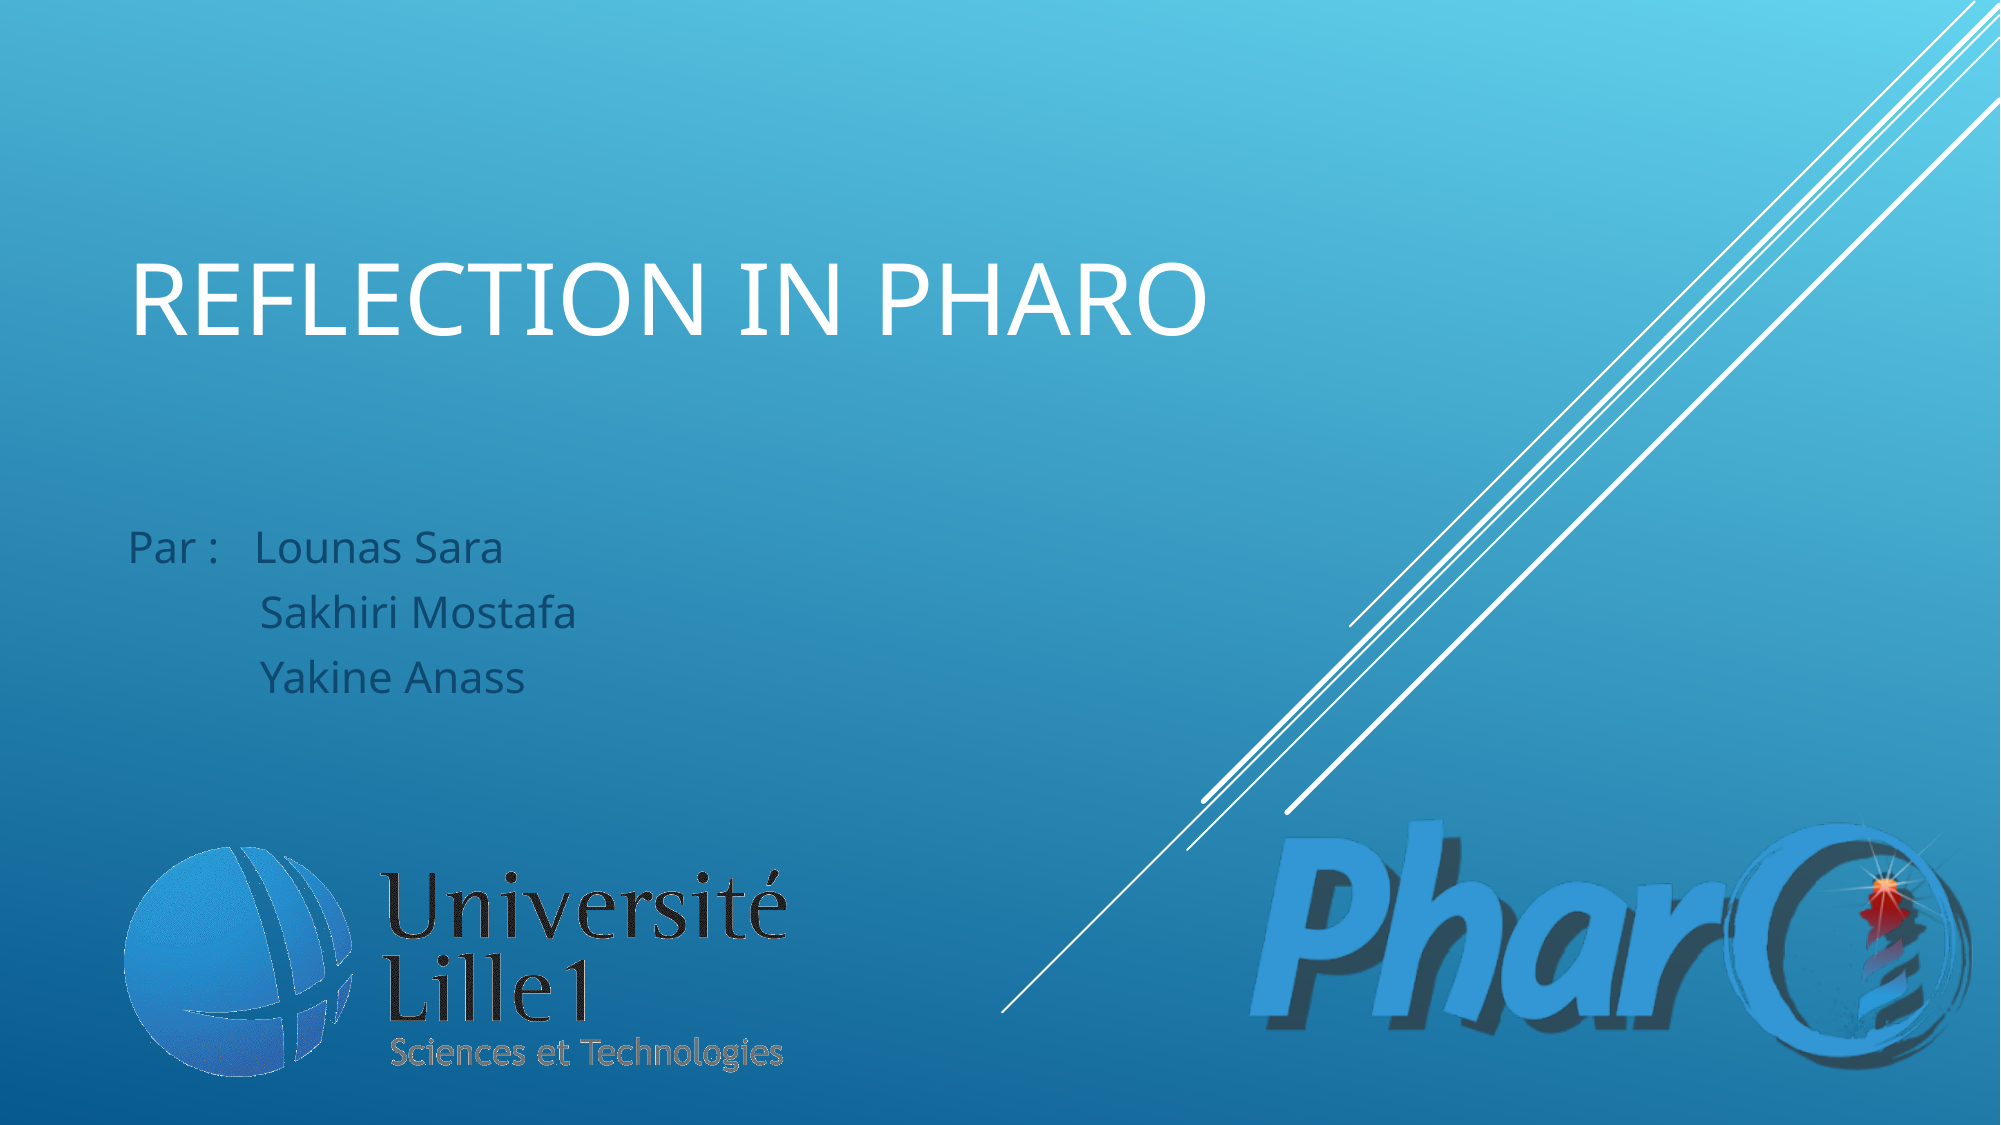

# REFLECTION in pharo
Par : Lounas Sara
	 Sakhiri Mostafa
	 Yakine Anass